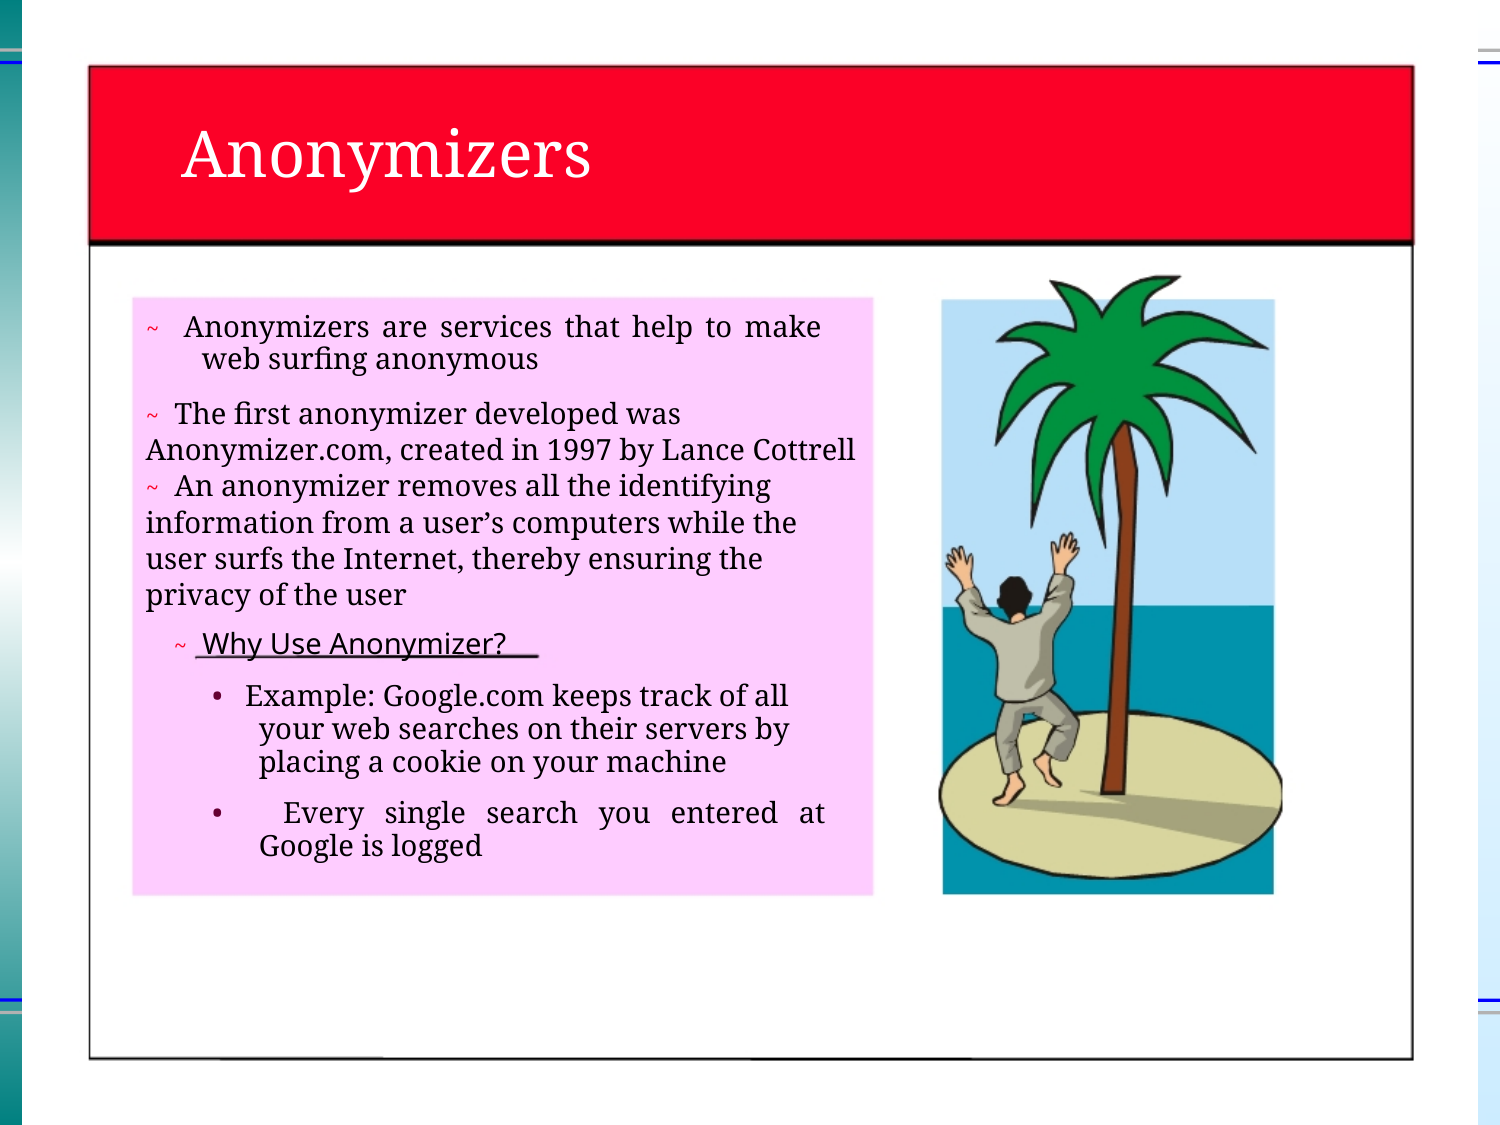

Anonymizers
~ Anonymizers are services that help to make web surfing anonymous
~ The first anonymizer developed was Anonymizer.com, created in 1997 by Lance Cottrell ~ An anonymizer removes all the identifying information from a user’s computers while the user surfs the Internet, thereby ensuring the privacy of the user
~ Why Use Anonymizer?
• Example: Google.com keeps track of all your web searches on their servers by placing a cookie on your machine
• Every single search you entered at Google is logged